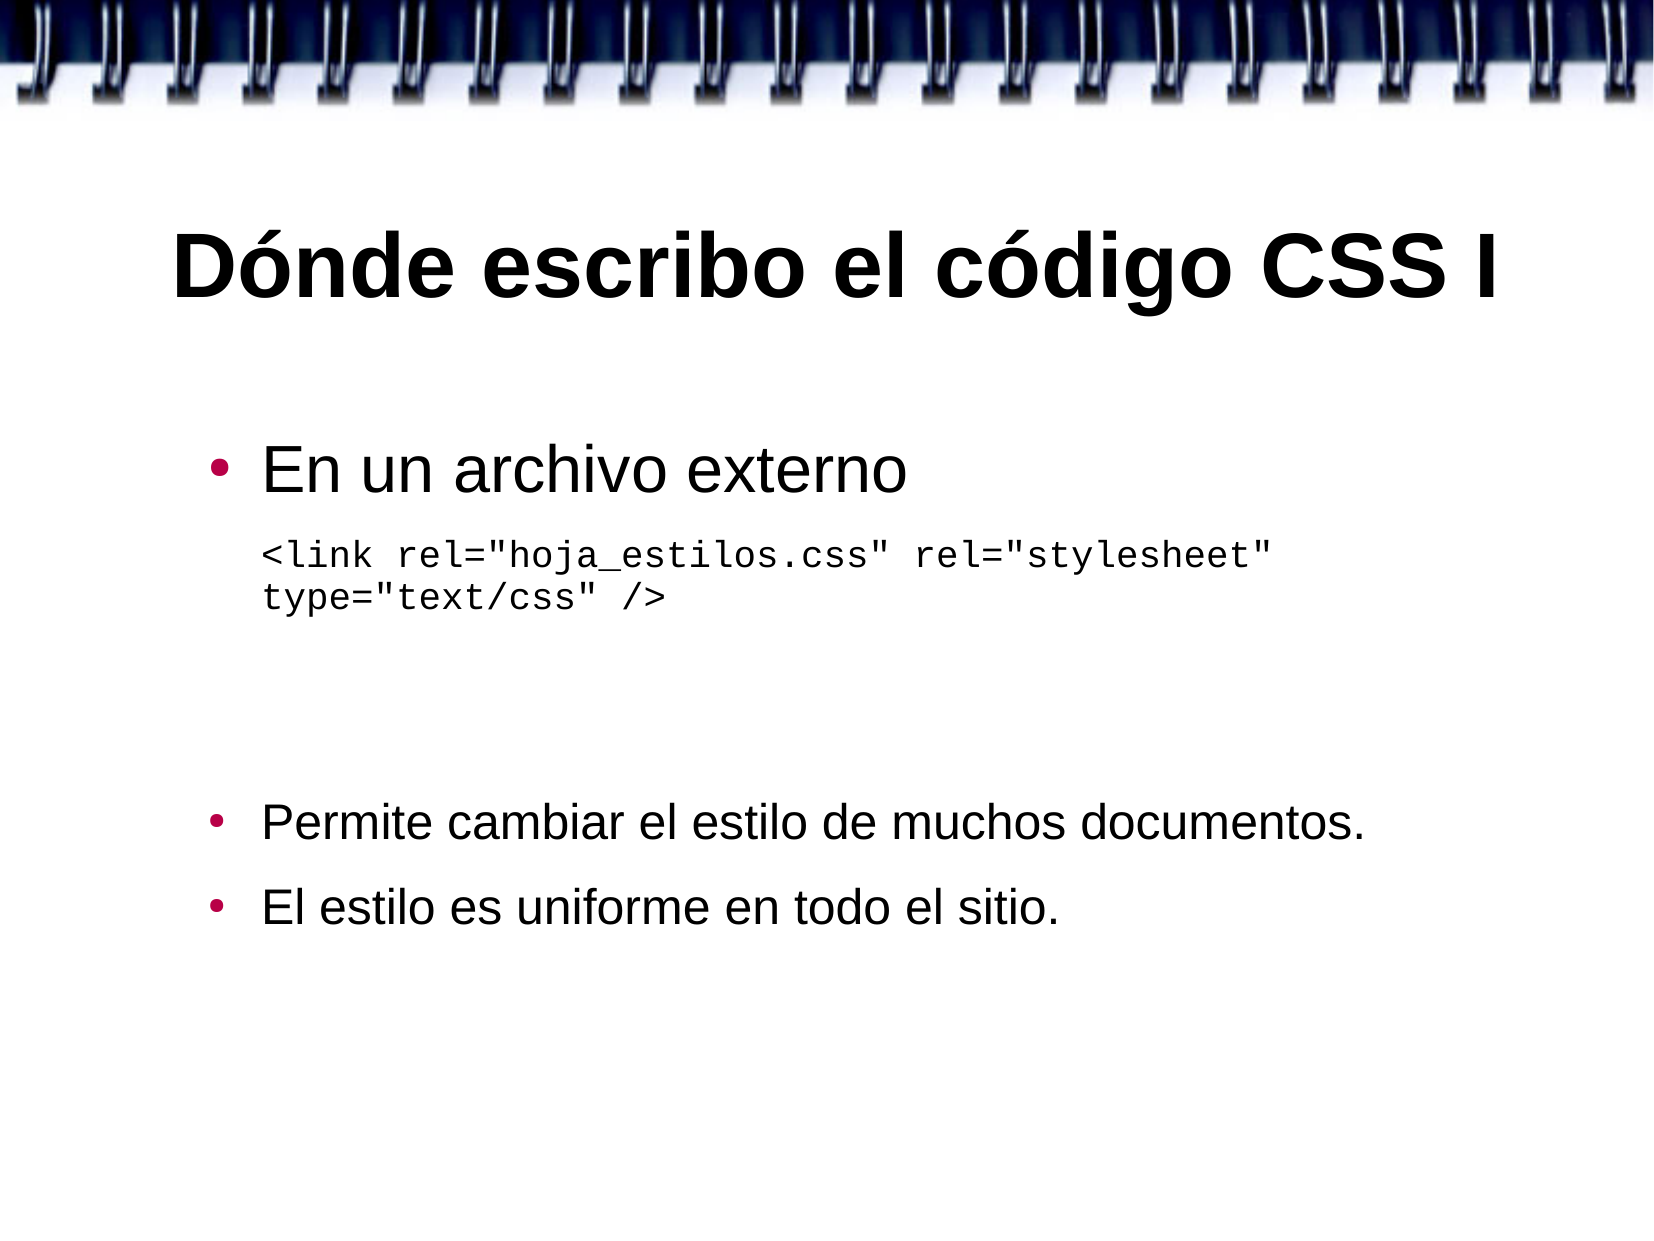

# Dónde escribo el código CSS I
En un archivo externo
<link rel="hoja_estilos.css" rel="stylesheet" type="text/css" />
Permite cambiar el estilo de muchos documentos.
El estilo es uniforme en todo el sitio.